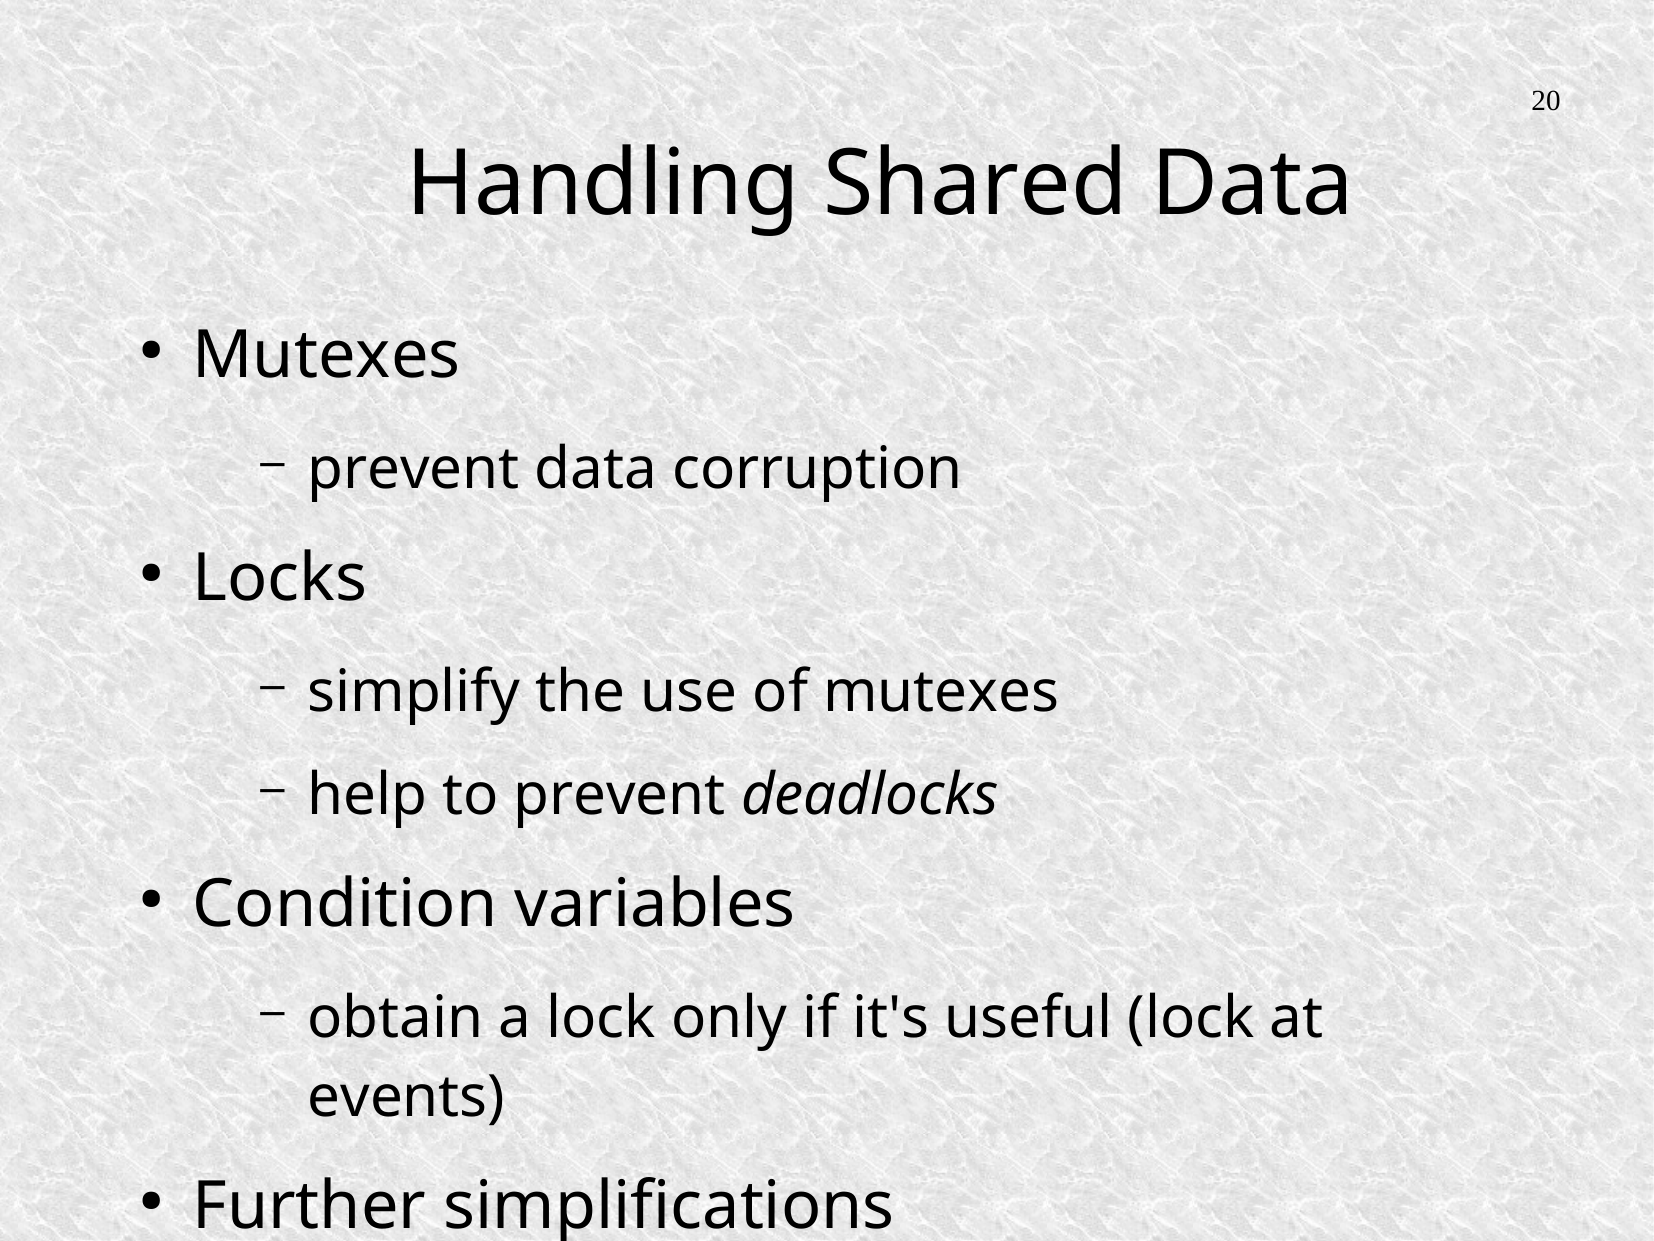

# Handling Shared Data
20
Mutexes
prevent data corruption
Locks
simplify the use of mutexes
help to prevent deadlocks
Condition variables
obtain a lock only if it's useful (lock at events)
Further simplifications
atomic actions